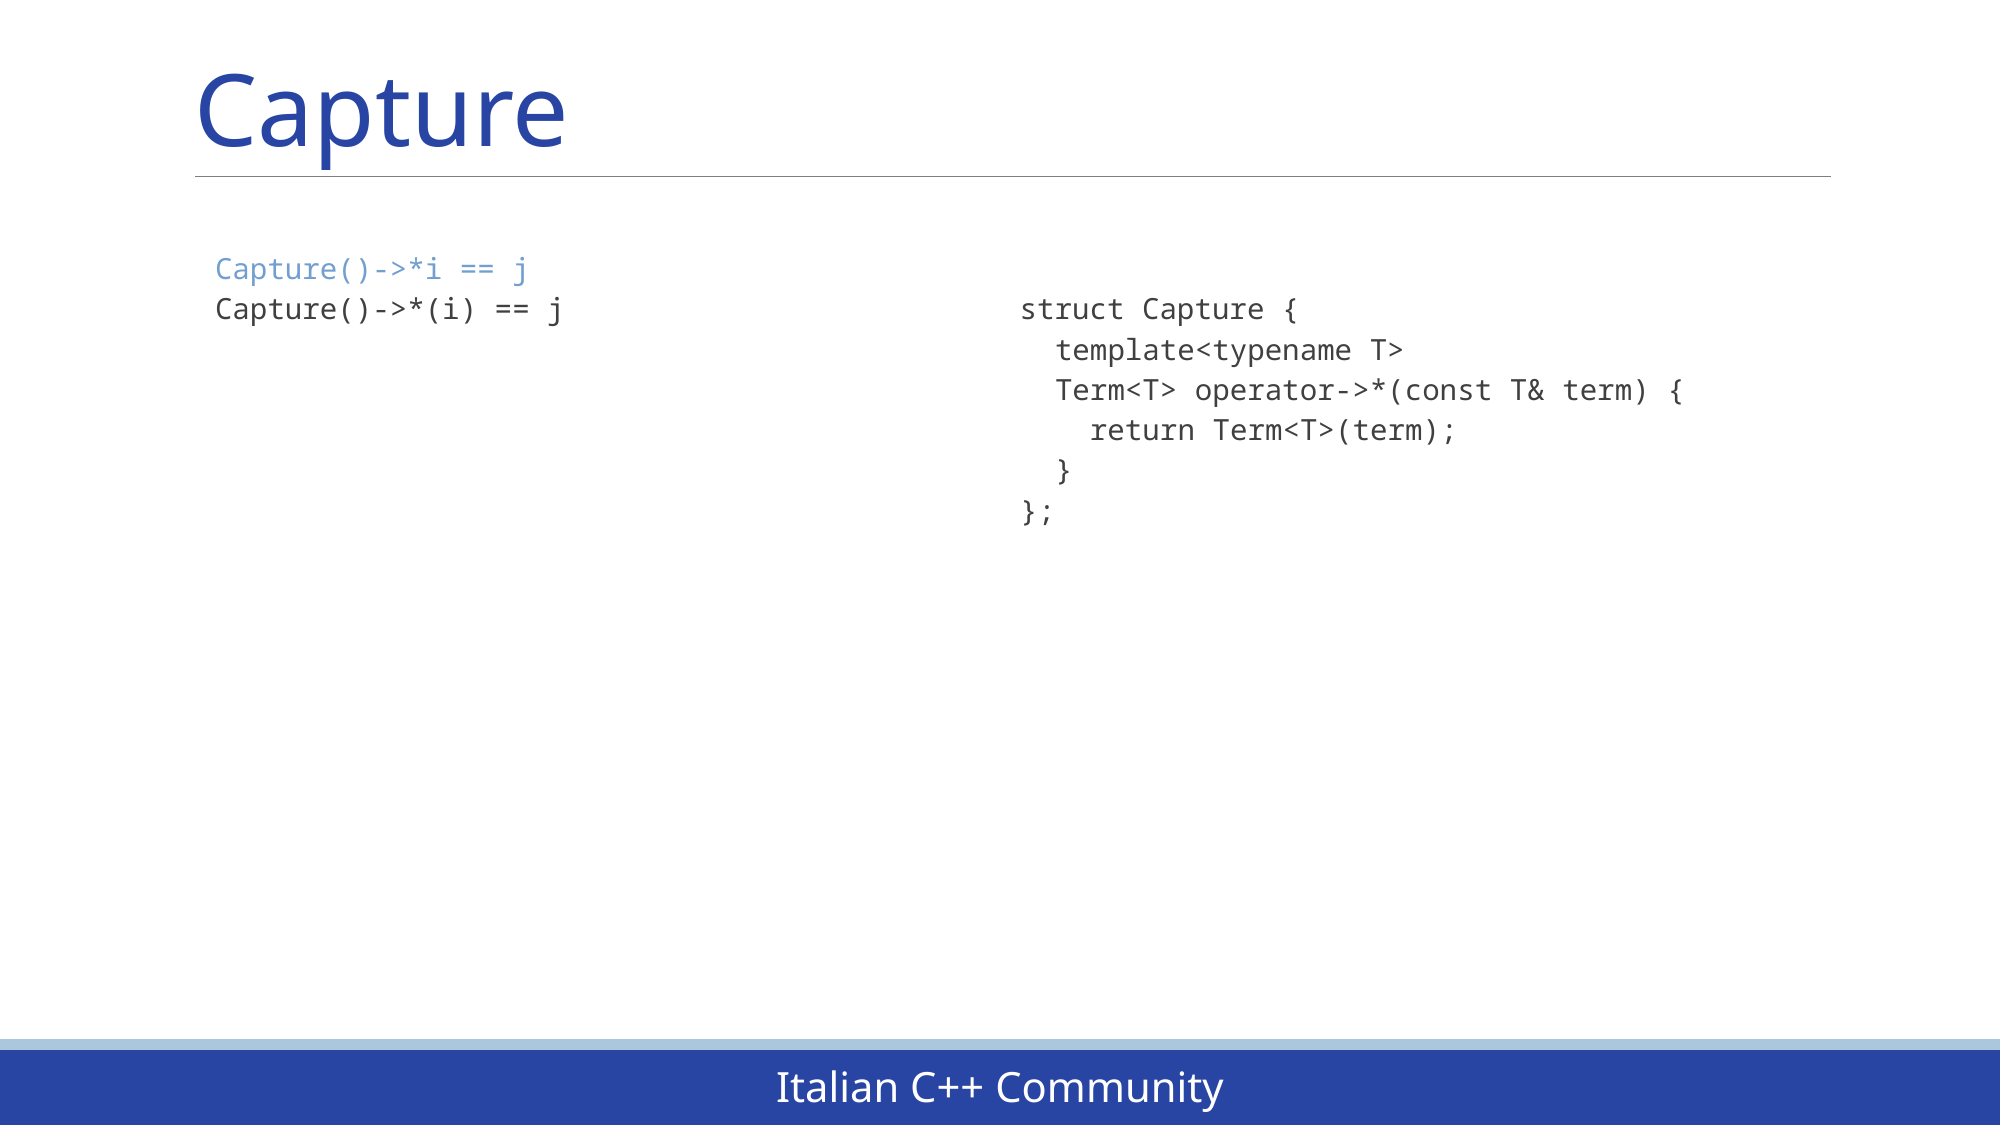

# Capture
 Capture()->*i == j
 Capture()->*(i) == j struct Capture {
 template<typename T>
 Term<T> operator->*(const T& term) {
 return Term<T>(term);
 }
 };